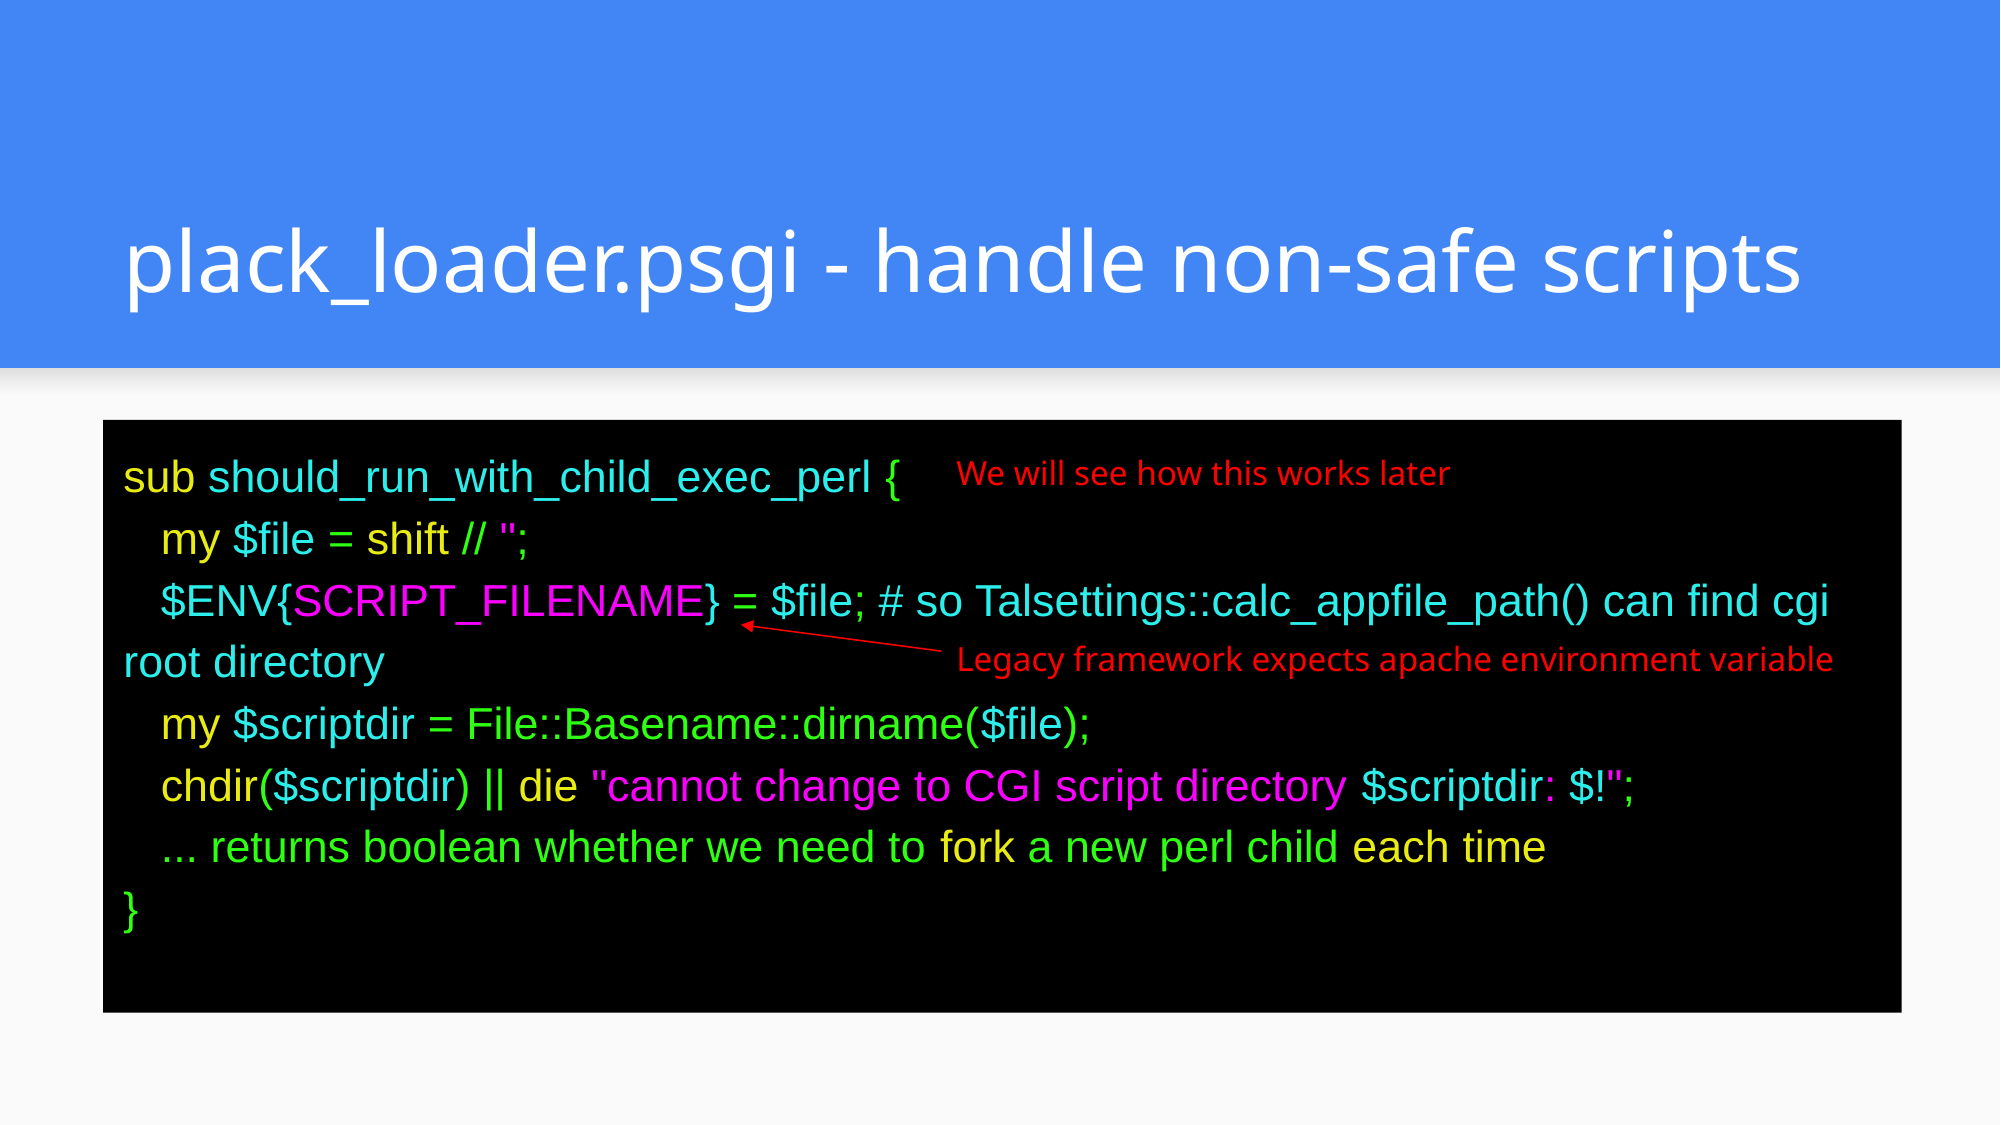

# plack_loader.psgi - handle non-safe scripts
sub should_run_with_child_exec_perl {
 my $file = shift // '';
 $ENV{SCRIPT_FILENAME} = $file; # so Talsettings::calc_appfile_path() can find cgi root directory
 my $scriptdir = File::Basename::dirname($file);
 chdir($scriptdir) || die "cannot change to CGI script directory $scriptdir: $!";
 ... returns boolean whether we need to fork a new perl child each time
}
We will see how this works later
Legacy framework expects apache environment variable